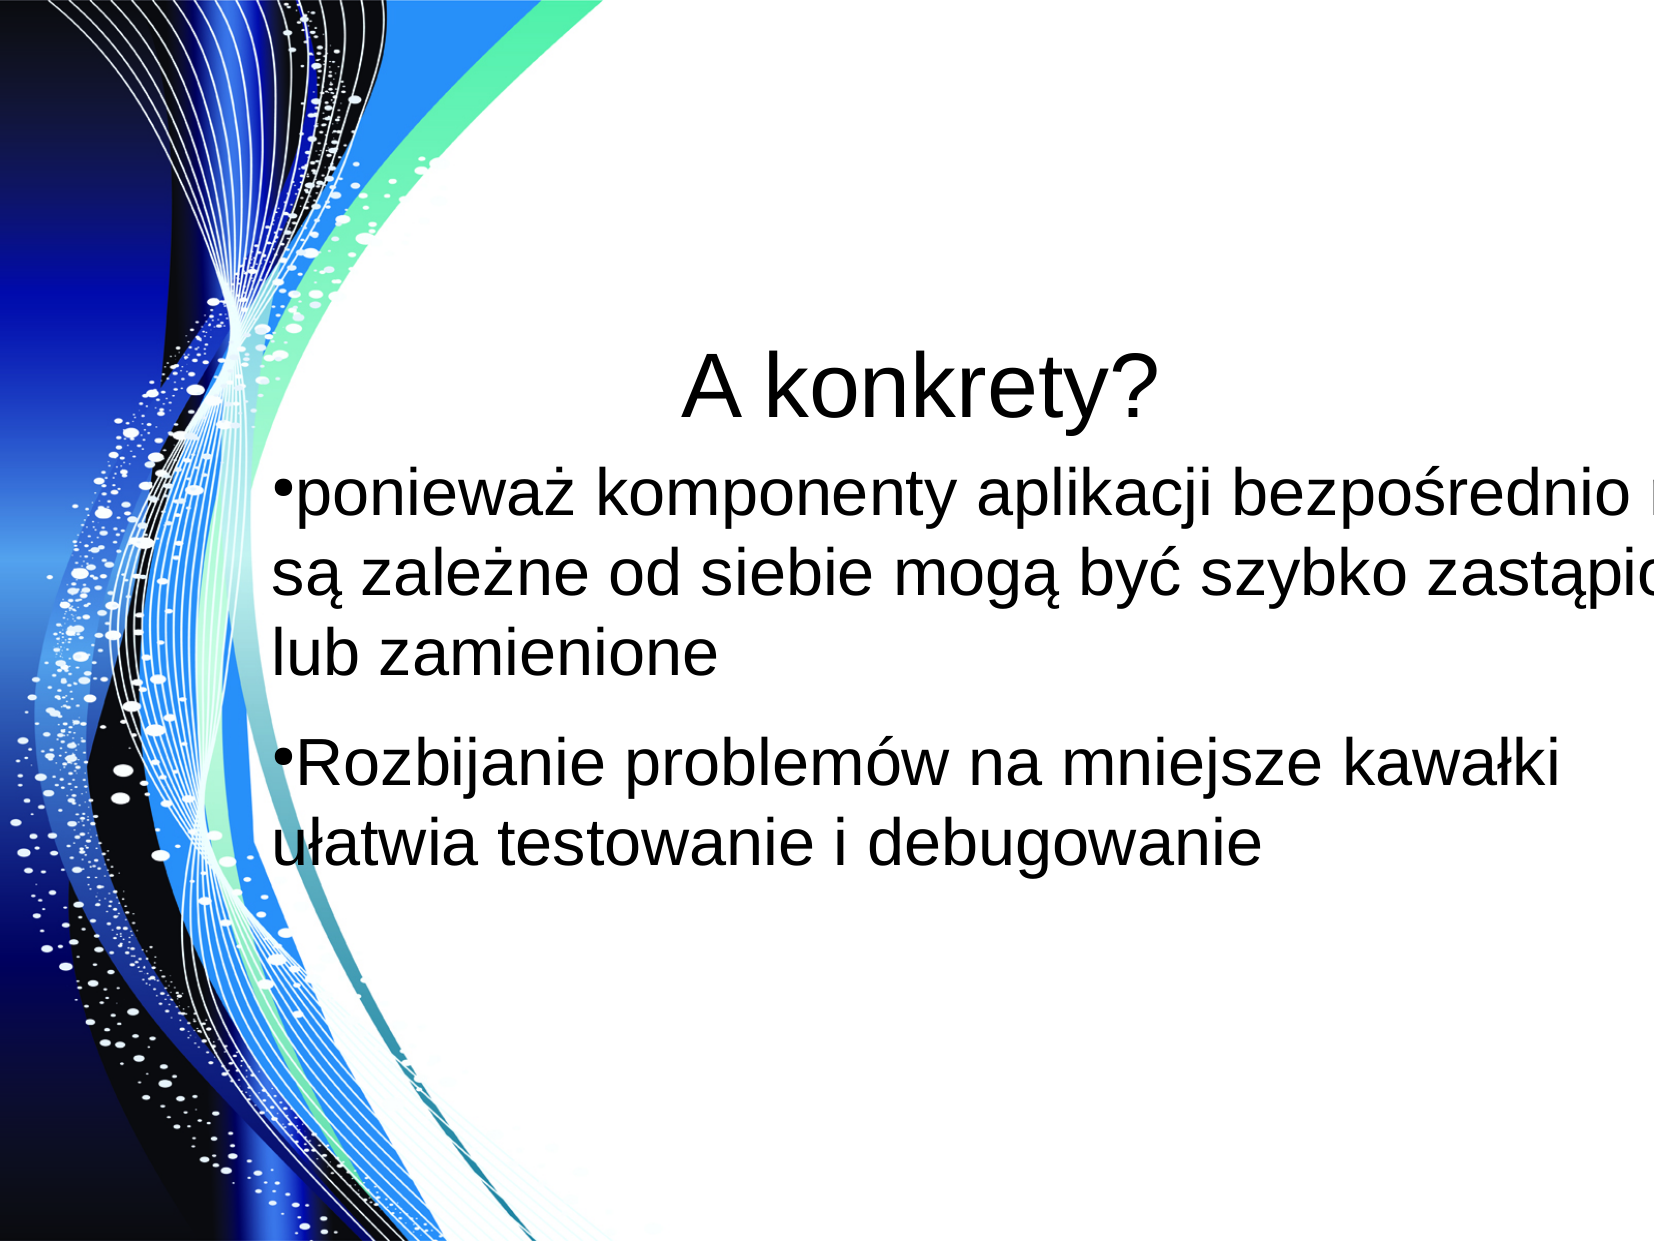

# A konkrety?
ponieważ komponenty aplikacji bezpośrednio nie są zależne od siebie mogą być szybko zastąpione lub zamienione
Rozbijanie problemów na mniejsze kawałki ułatwia testowanie i debugowanie